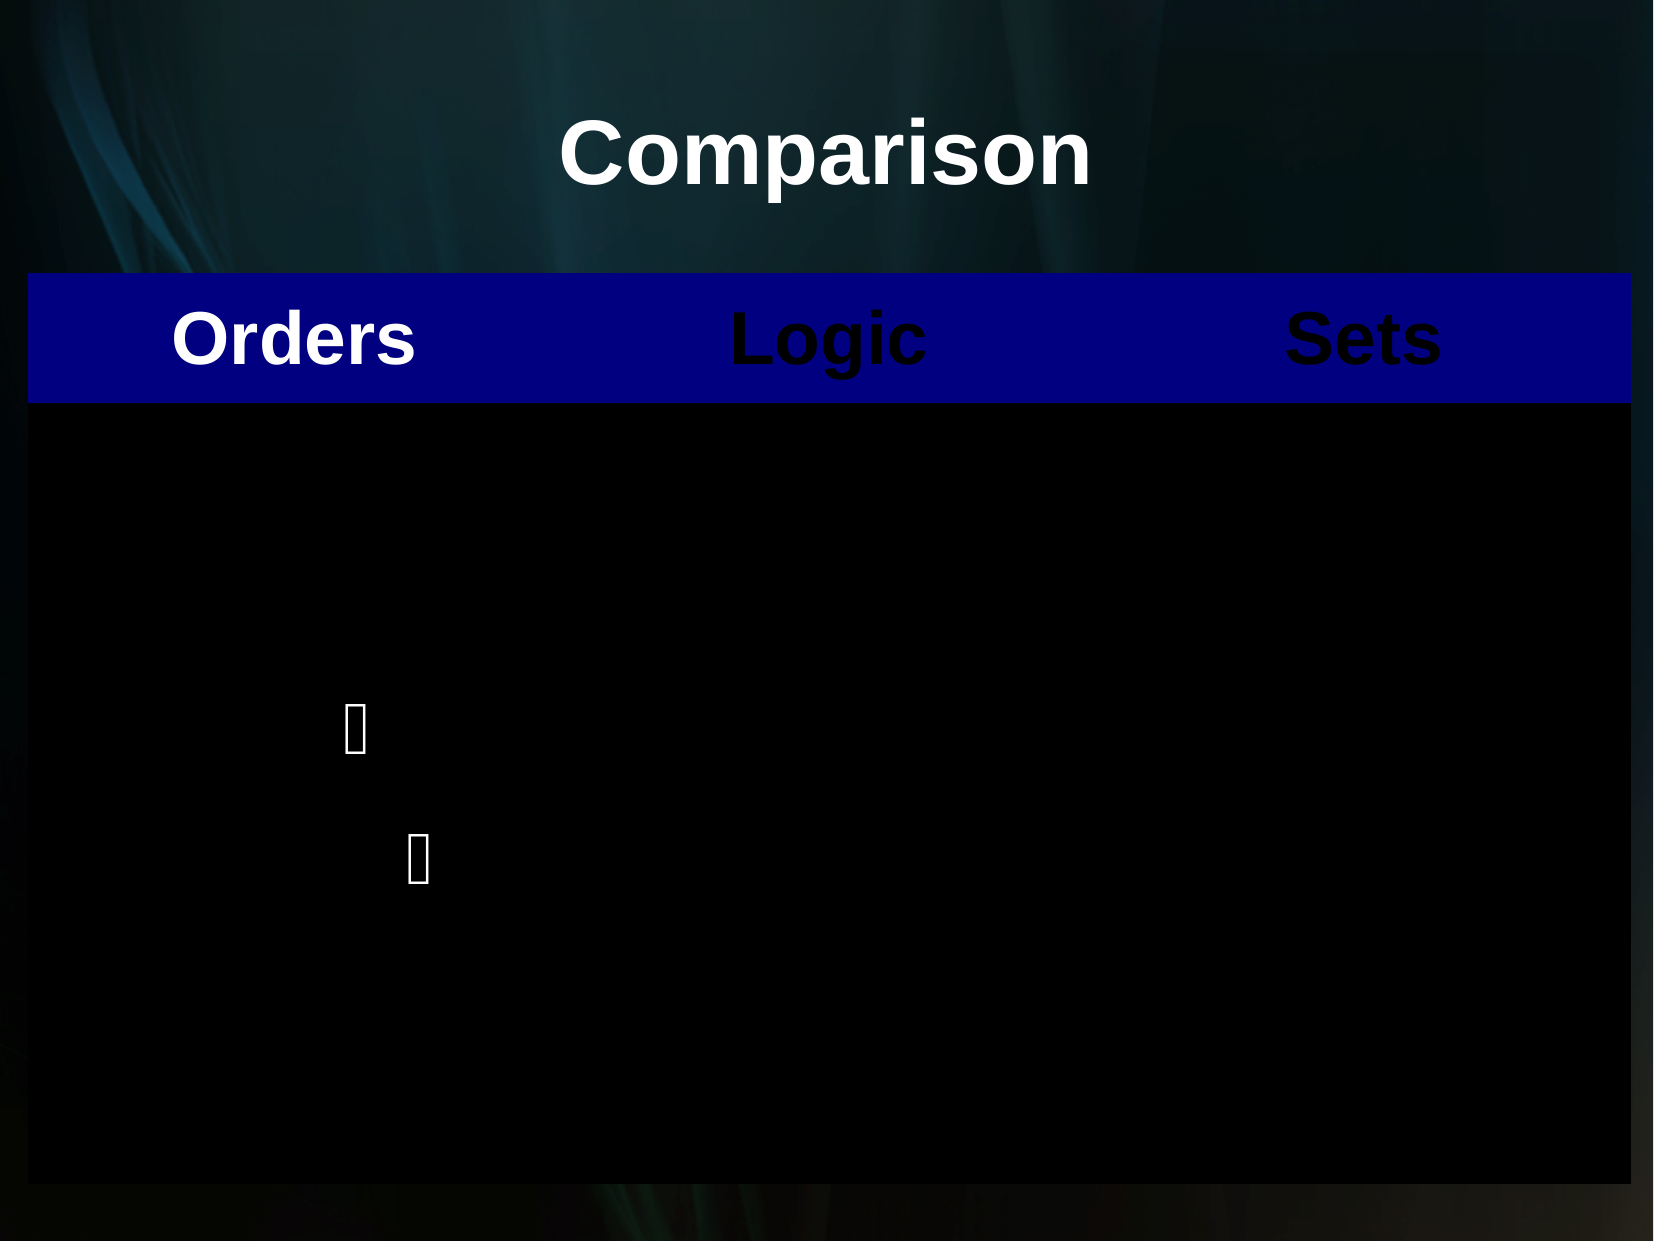

# Comparison
| Orders | Logic | Sets |
| --- | --- | --- |
|  |  |  |
| = |  | = |
| top  | T | universe |
| bottom  | F | Ø |
| meet \* |  |  |
| join + |  |  |
26